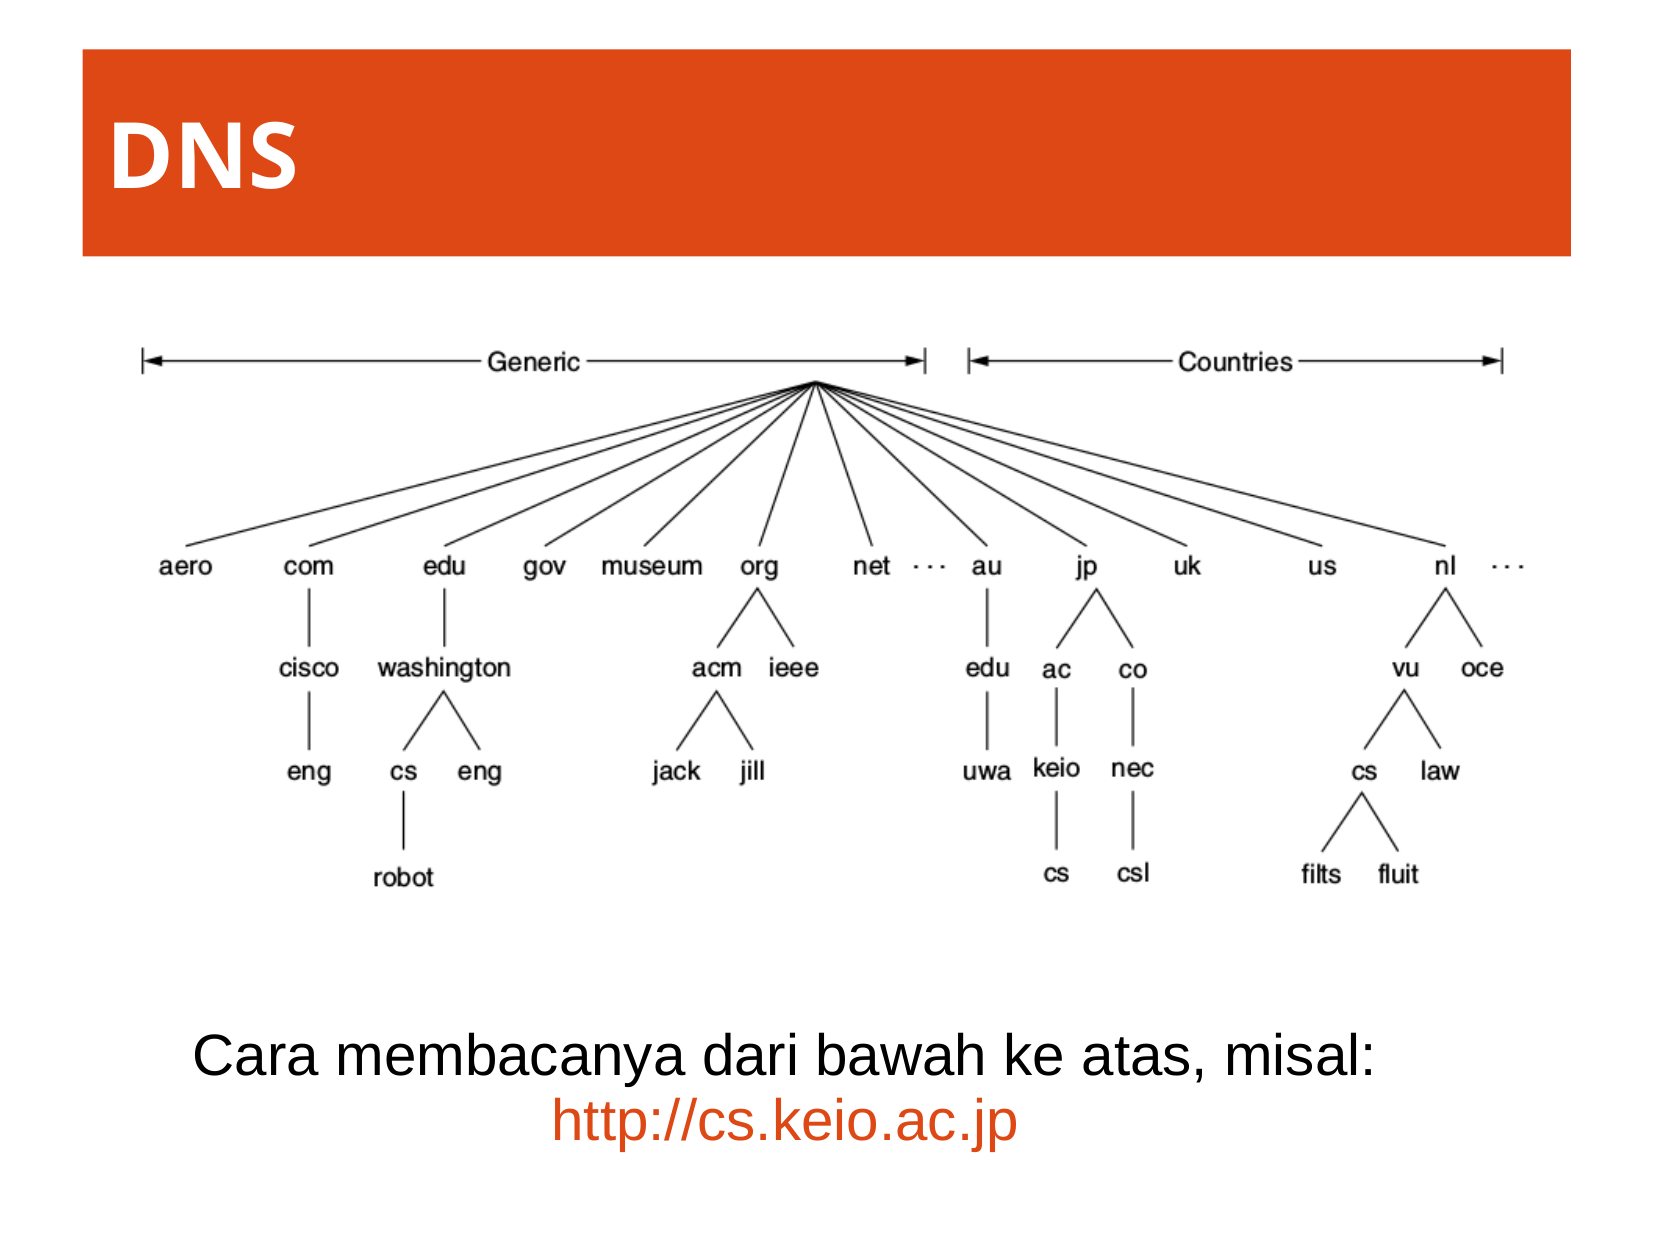

# DNS
Cara membacanya dari bawah ke atas, misal:
http://cs.keio.ac.jp